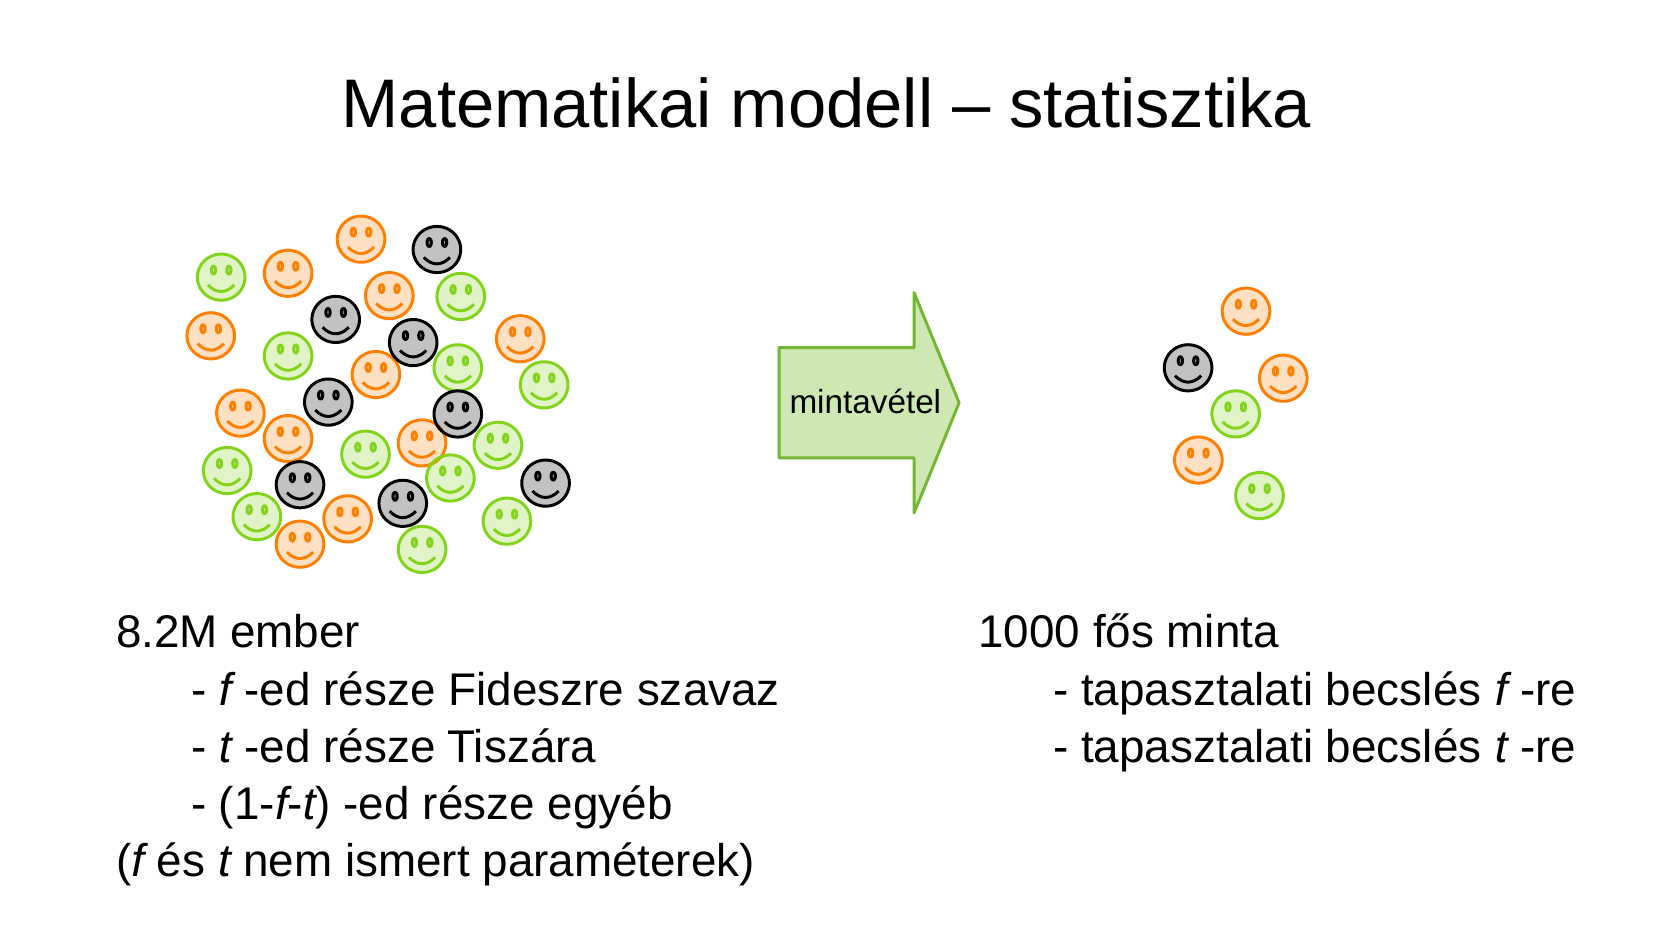

# Matematikai modell – statisztika
mintavétel
8.2M ember
	- f -ed része Fideszre szavaz
	- t -ed része Tiszára
	- (1-f-t) -ed része egyéb
(f és t nem ismert paraméterek)
1000 fős minta
	- tapasztalati becslés f -re
	- tapasztalati becslés t -re